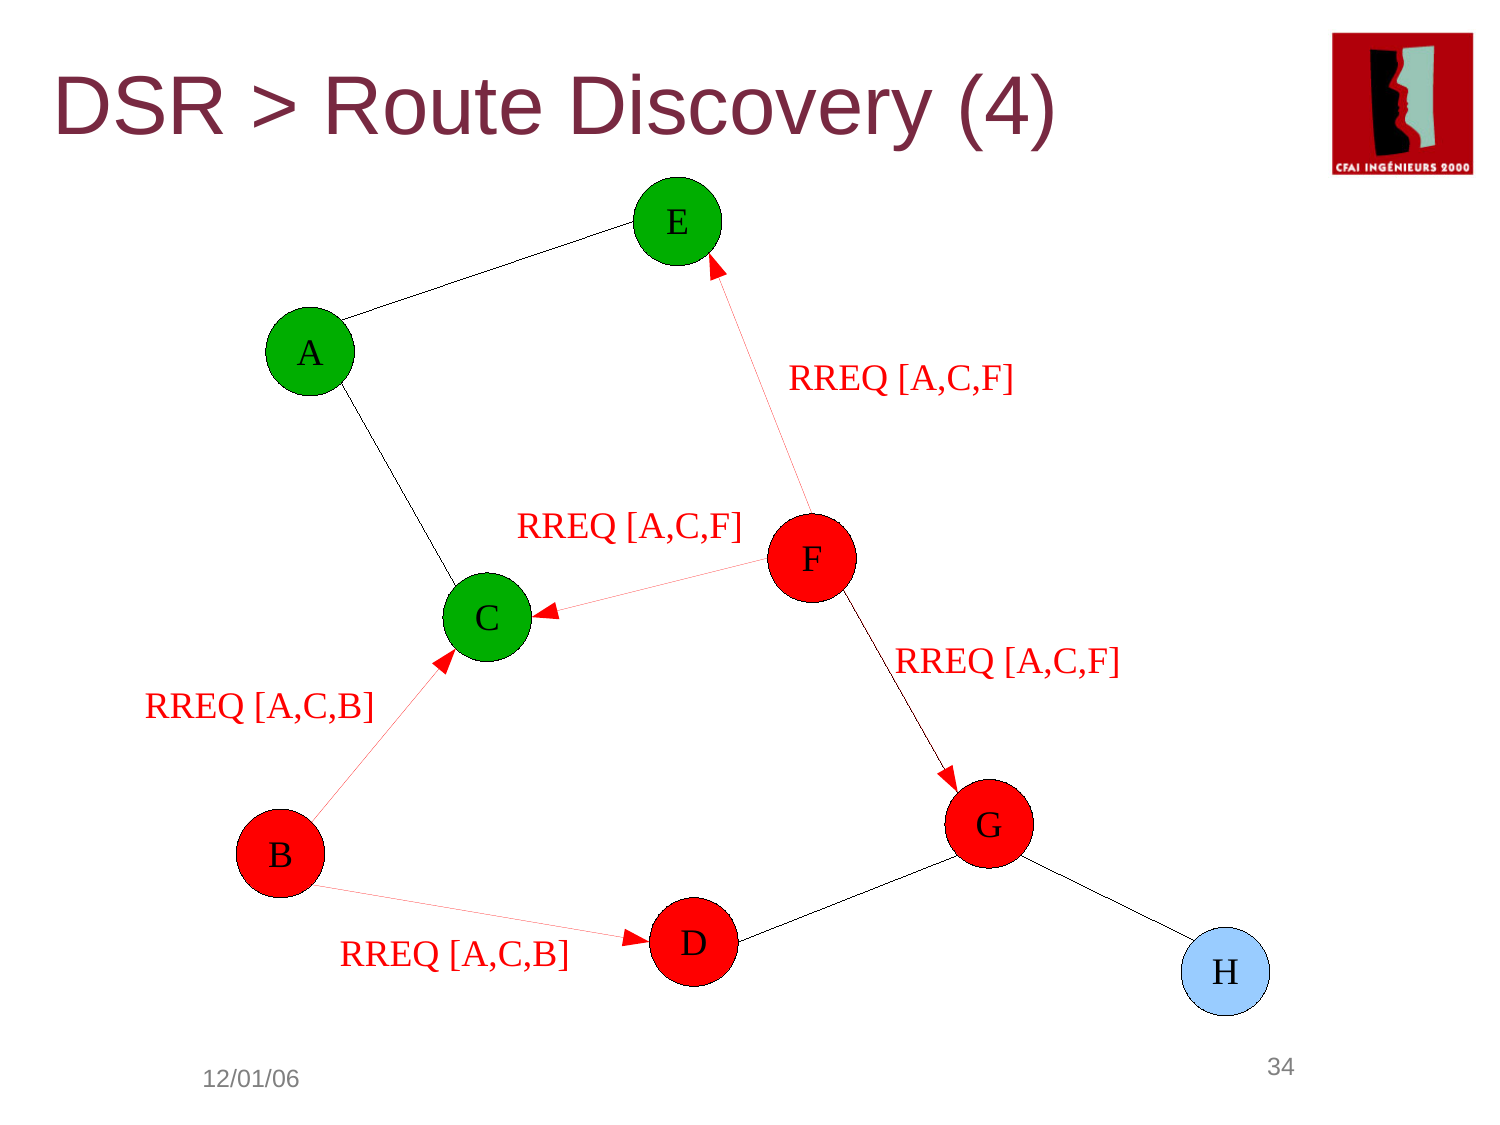

# DSR > Route Discovery (4)
E
A
RREQ [A,C,F]
RREQ [A,C,F]
F
C
RREQ [A,C,F]
RREQ [A,C,B]
G
B
D
H
RREQ [A,C,B]
34